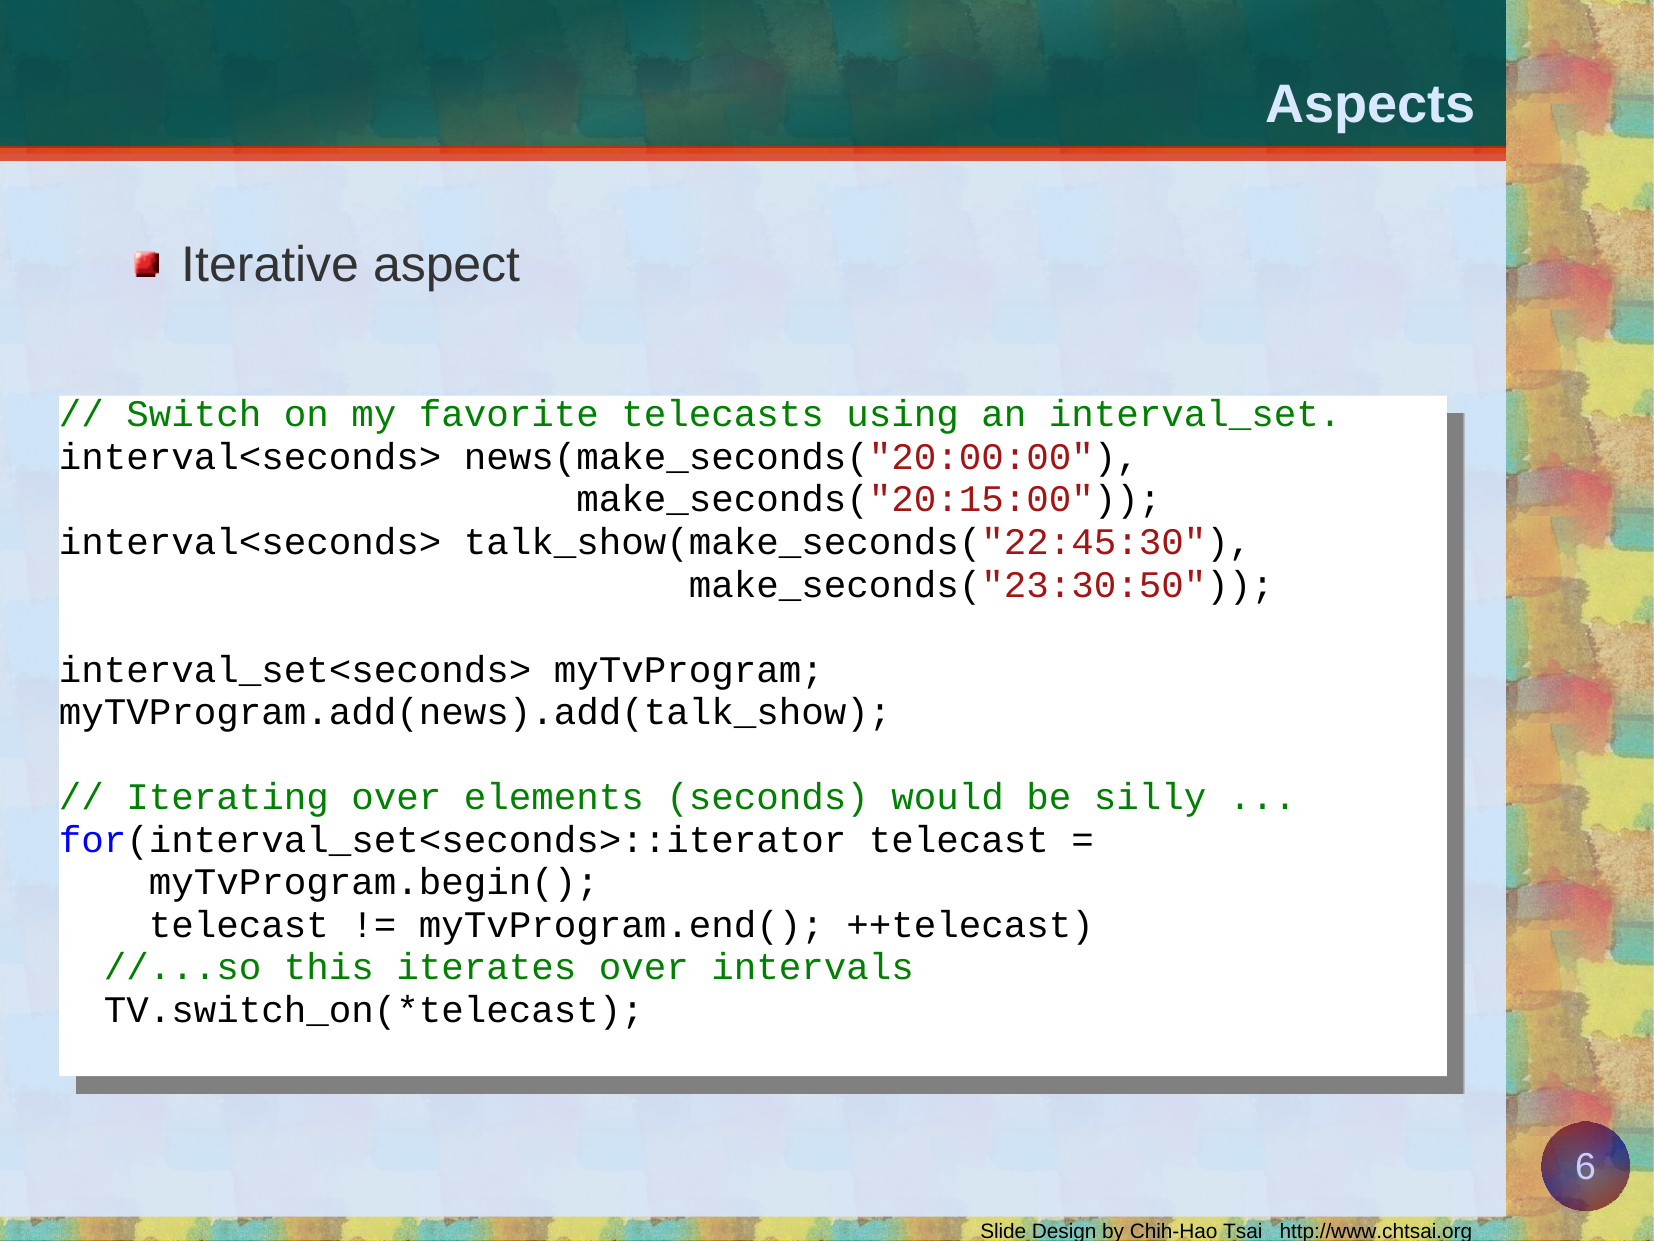

# Aspects
Iterative aspect
// Switch on my favorite telecasts using an interval_set.
interval<seconds> news(make_seconds("20:00:00"), make_seconds("20:15:00"));
interval<seconds> talk_show(make_seconds("22:45:30"), make_seconds("23:30:50"));
interval_set<seconds> myTvProgram;
myTVProgram.add(news).add(talk_show);
// Iterating over elements (seconds) would be silly ...
for(interval_set<seconds>::iterator telecast =
 myTvProgram.begin();
 telecast != myTvProgram.end(); ++telecast)
 //...so this iterates over intervals
 TV.switch_on(*telecast);